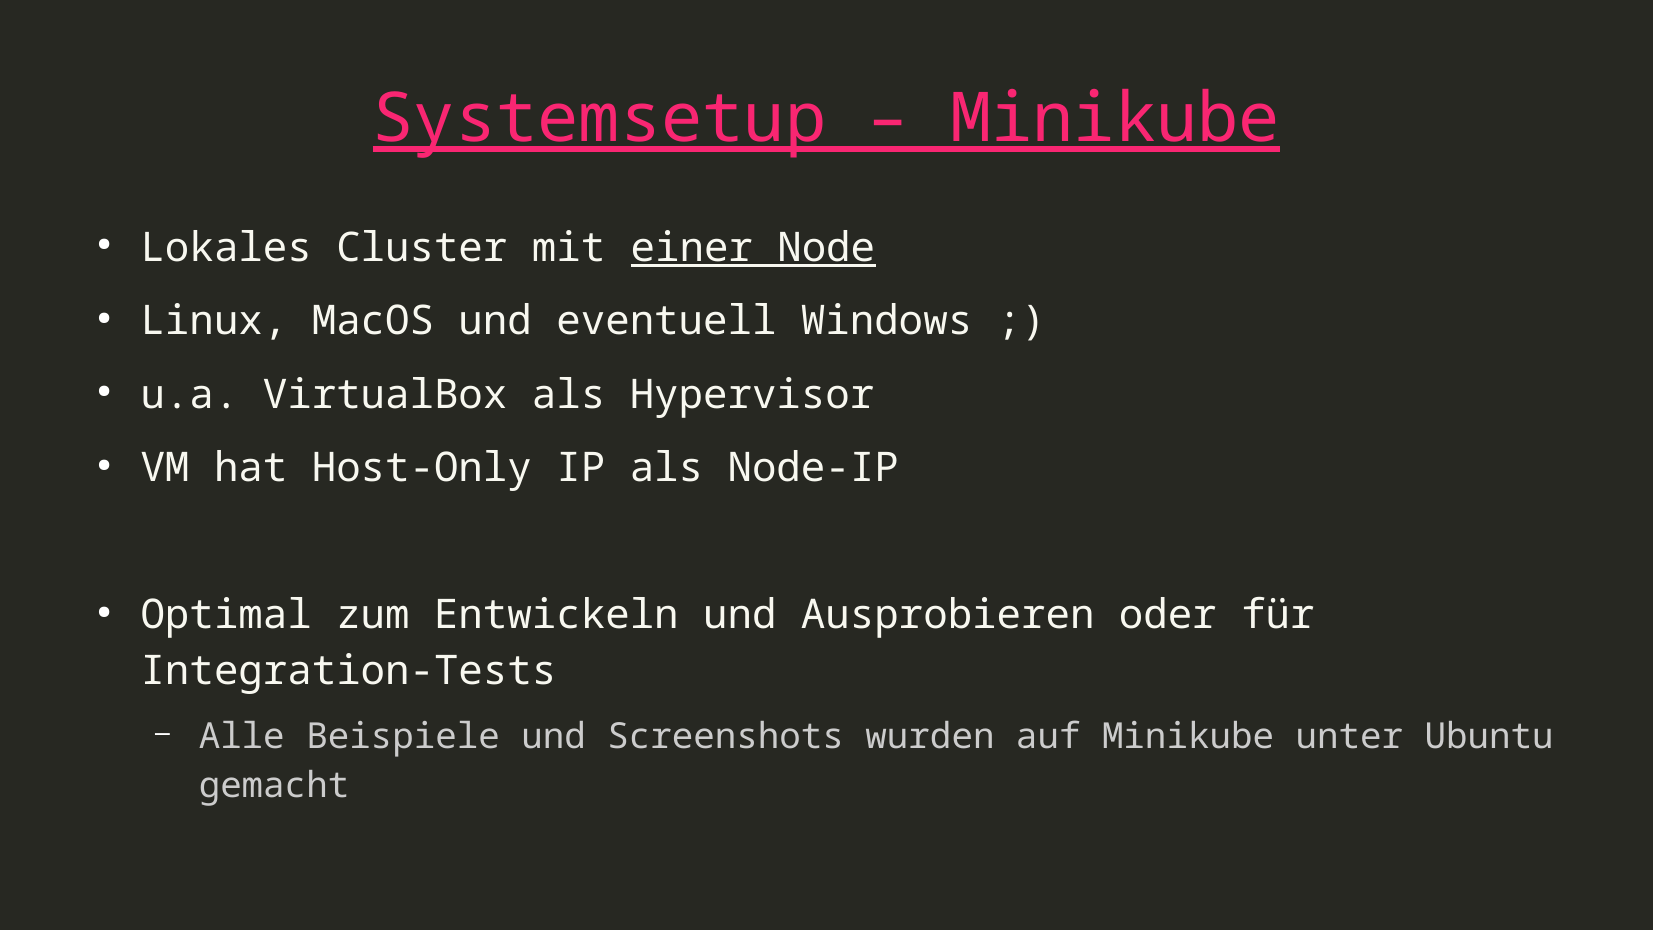

# Systemsetup – Minikube
Lokales Cluster mit einer Node
Linux, MacOS und eventuell Windows ;)
u.a. VirtualBox als Hypervisor
VM hat Host-Only IP als Node-IP
Optimal zum Entwickeln und Ausprobieren oder für Integration-Tests
Alle Beispiele und Screenshots wurden auf Minikube unter Ubuntu gemacht